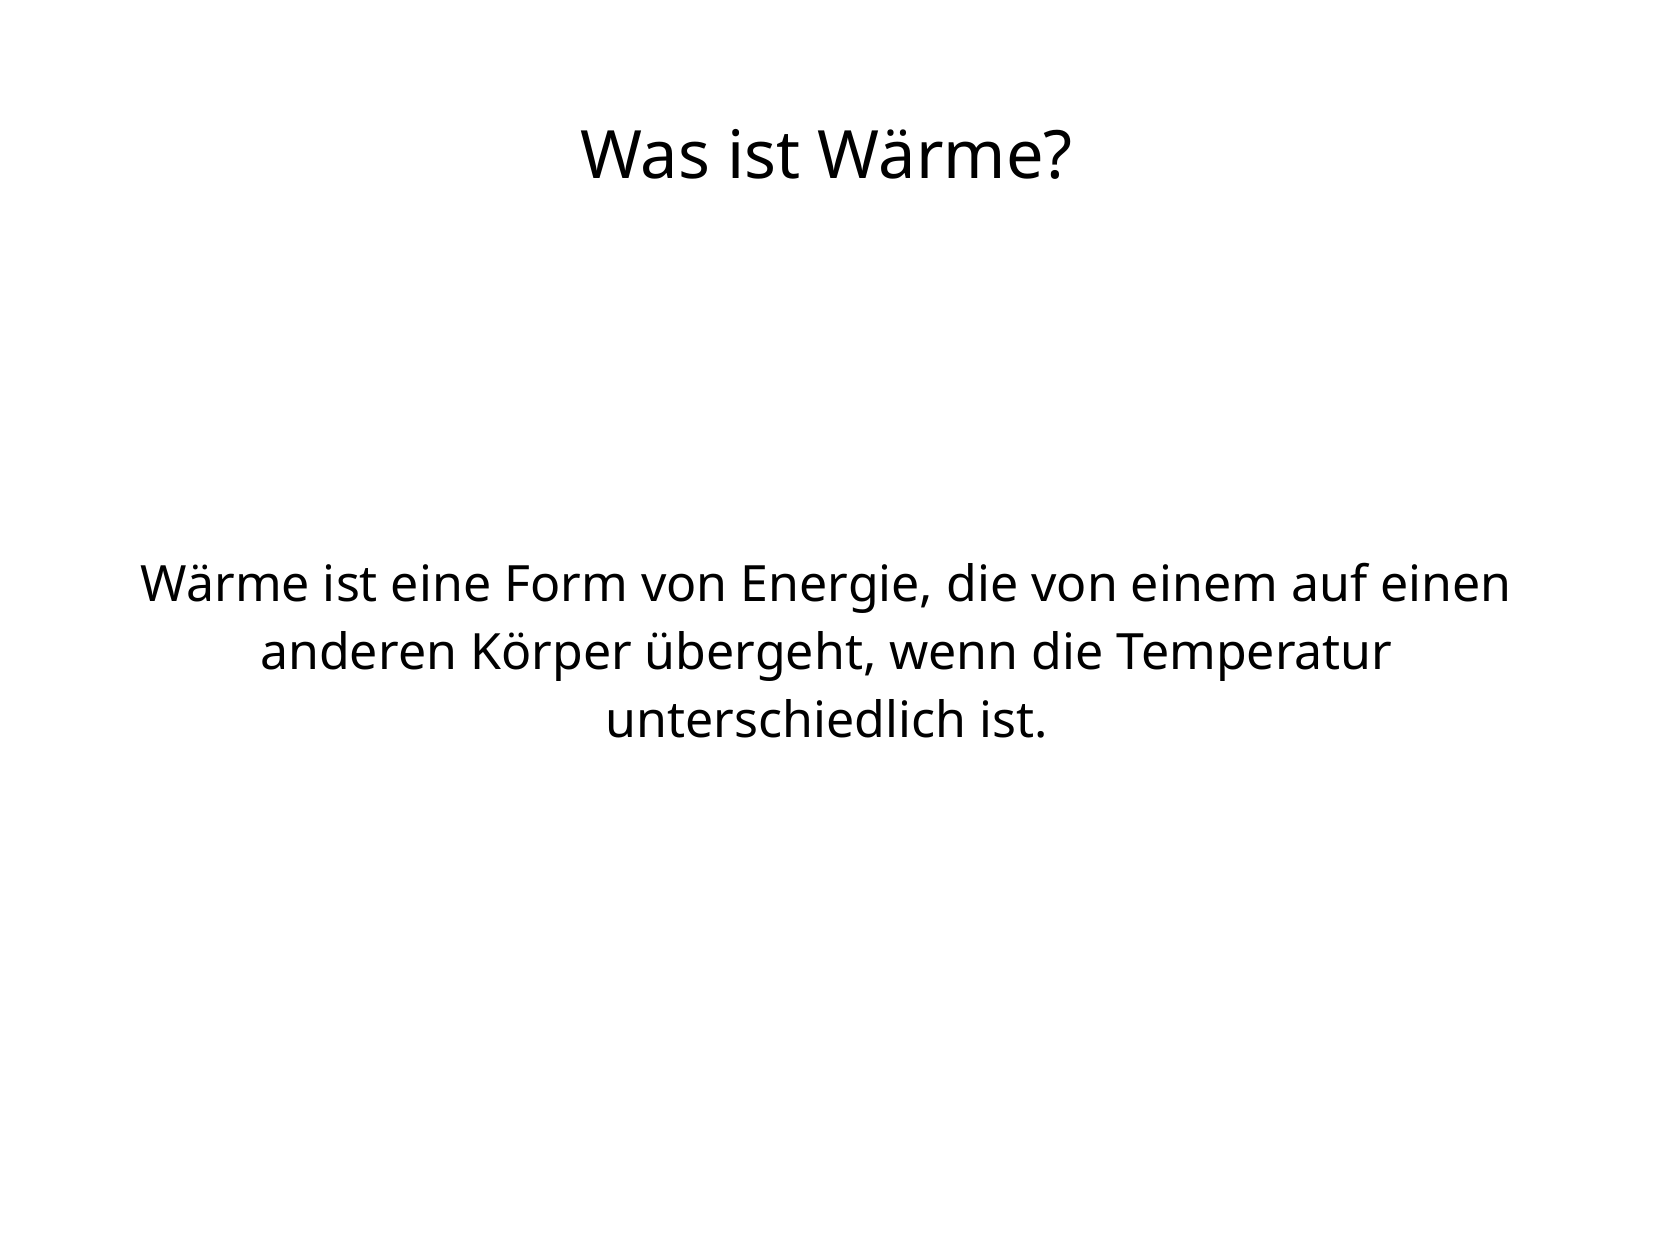

# Was ist Wärme?
Wärme ist eine Form von Energie, die von einem auf einen anderen Körper übergeht, wenn die Temperatur unterschiedlich ist.